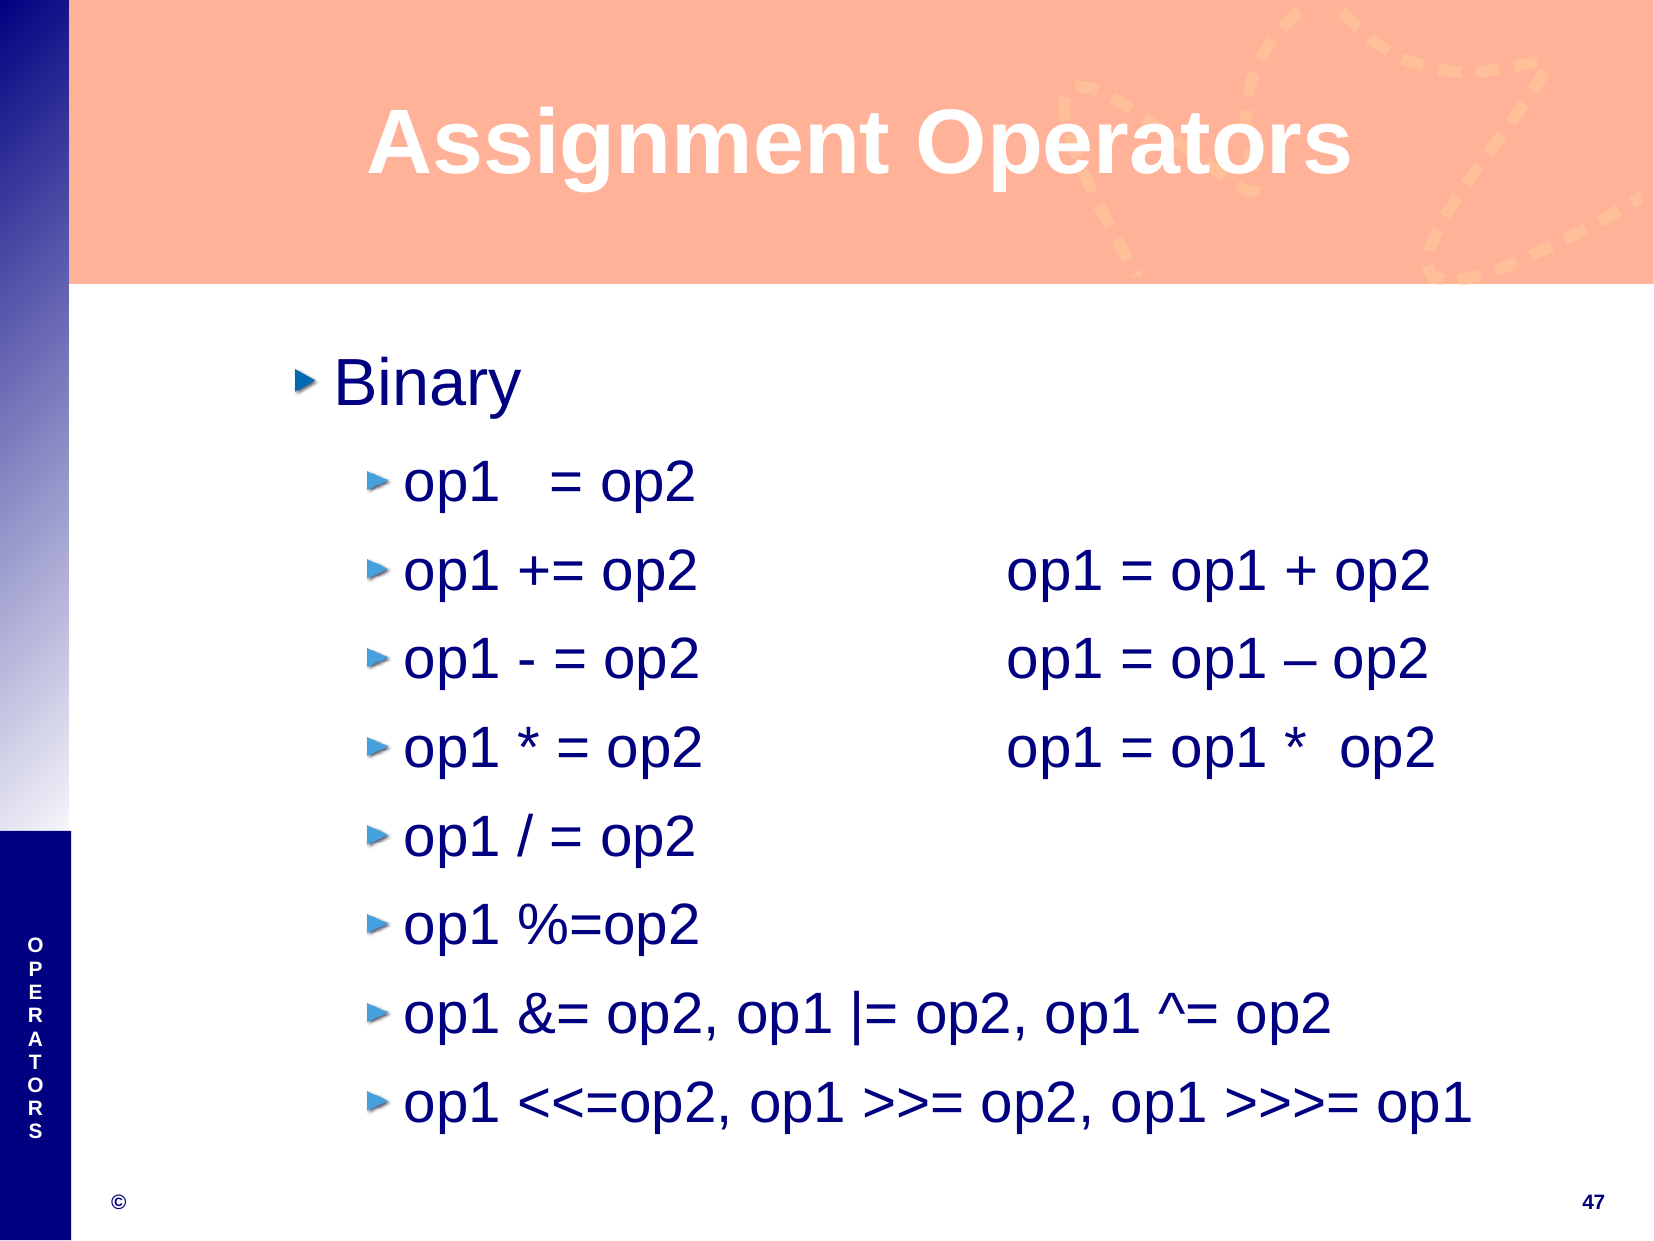

# Assignment Operators
Binary
op1 = op2
op1 += op2	op1 = op1 + op2
op1 - = op2	op1 = op1 – op2
op1 * = op2	op1 = op1 * op2
op1 / = op2
op1 %=op2
op1 &= op2, op1 |= op2, op1 ^= op2
op1 <<=op2, op1 >>= op2, op1 >>>= op1
O
P
E
R
A
T
O
R
S